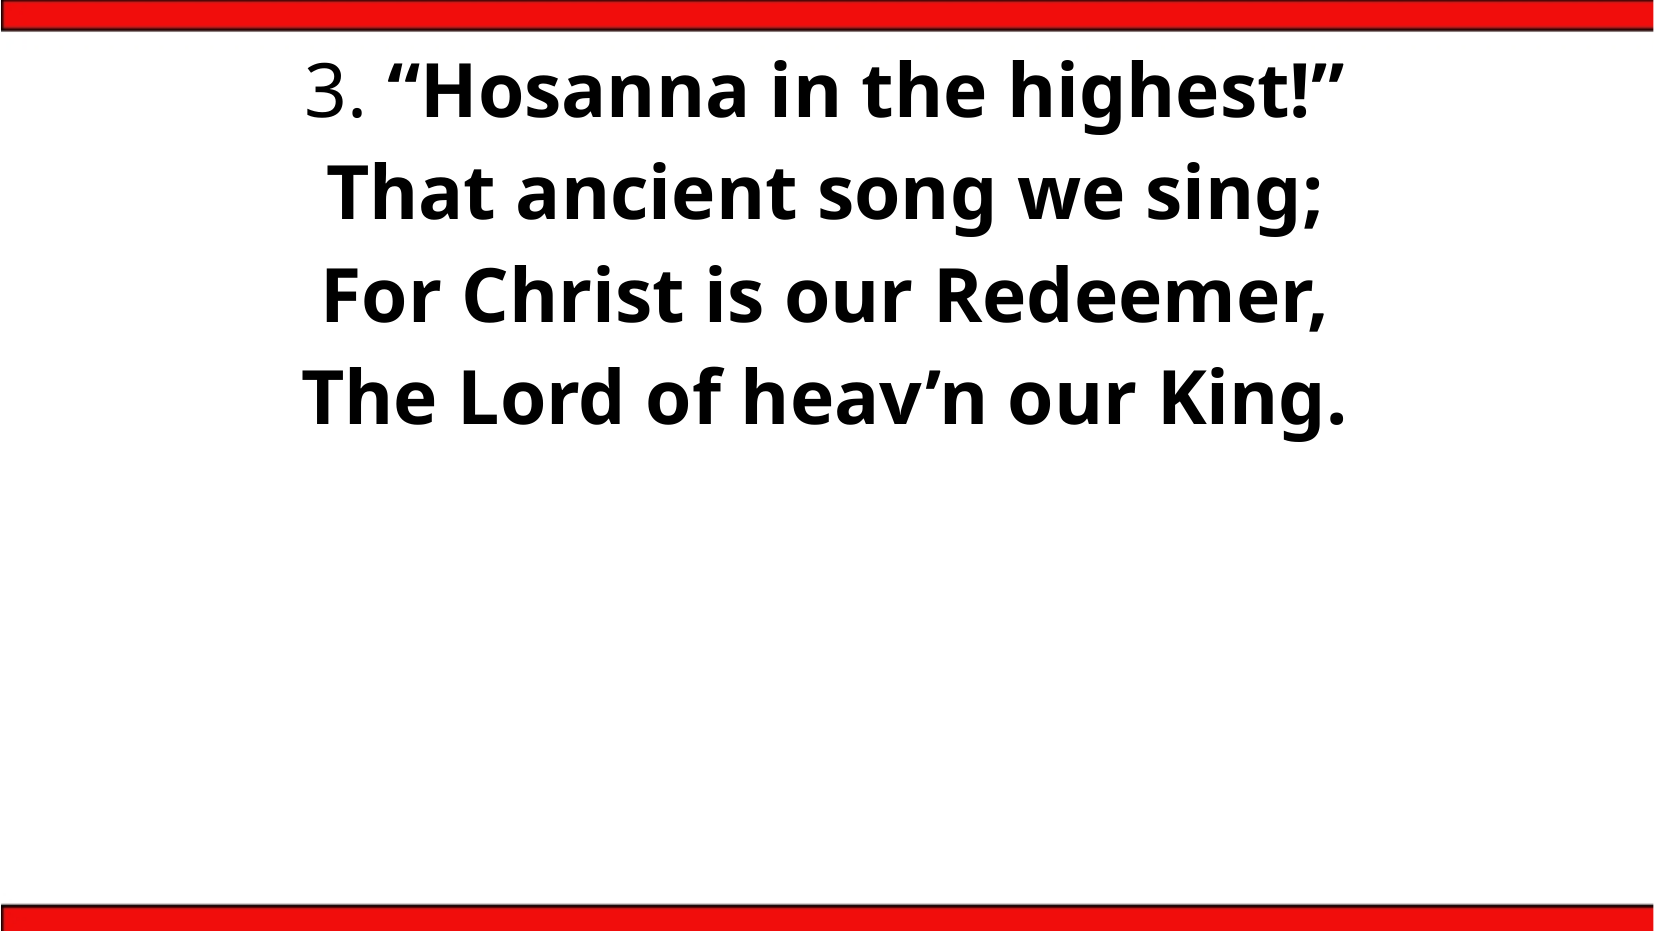

3. “Hosanna in the highest!”
That ancient song we sing;
For Christ is our Redeemer,
The Lord of heav’n our King.